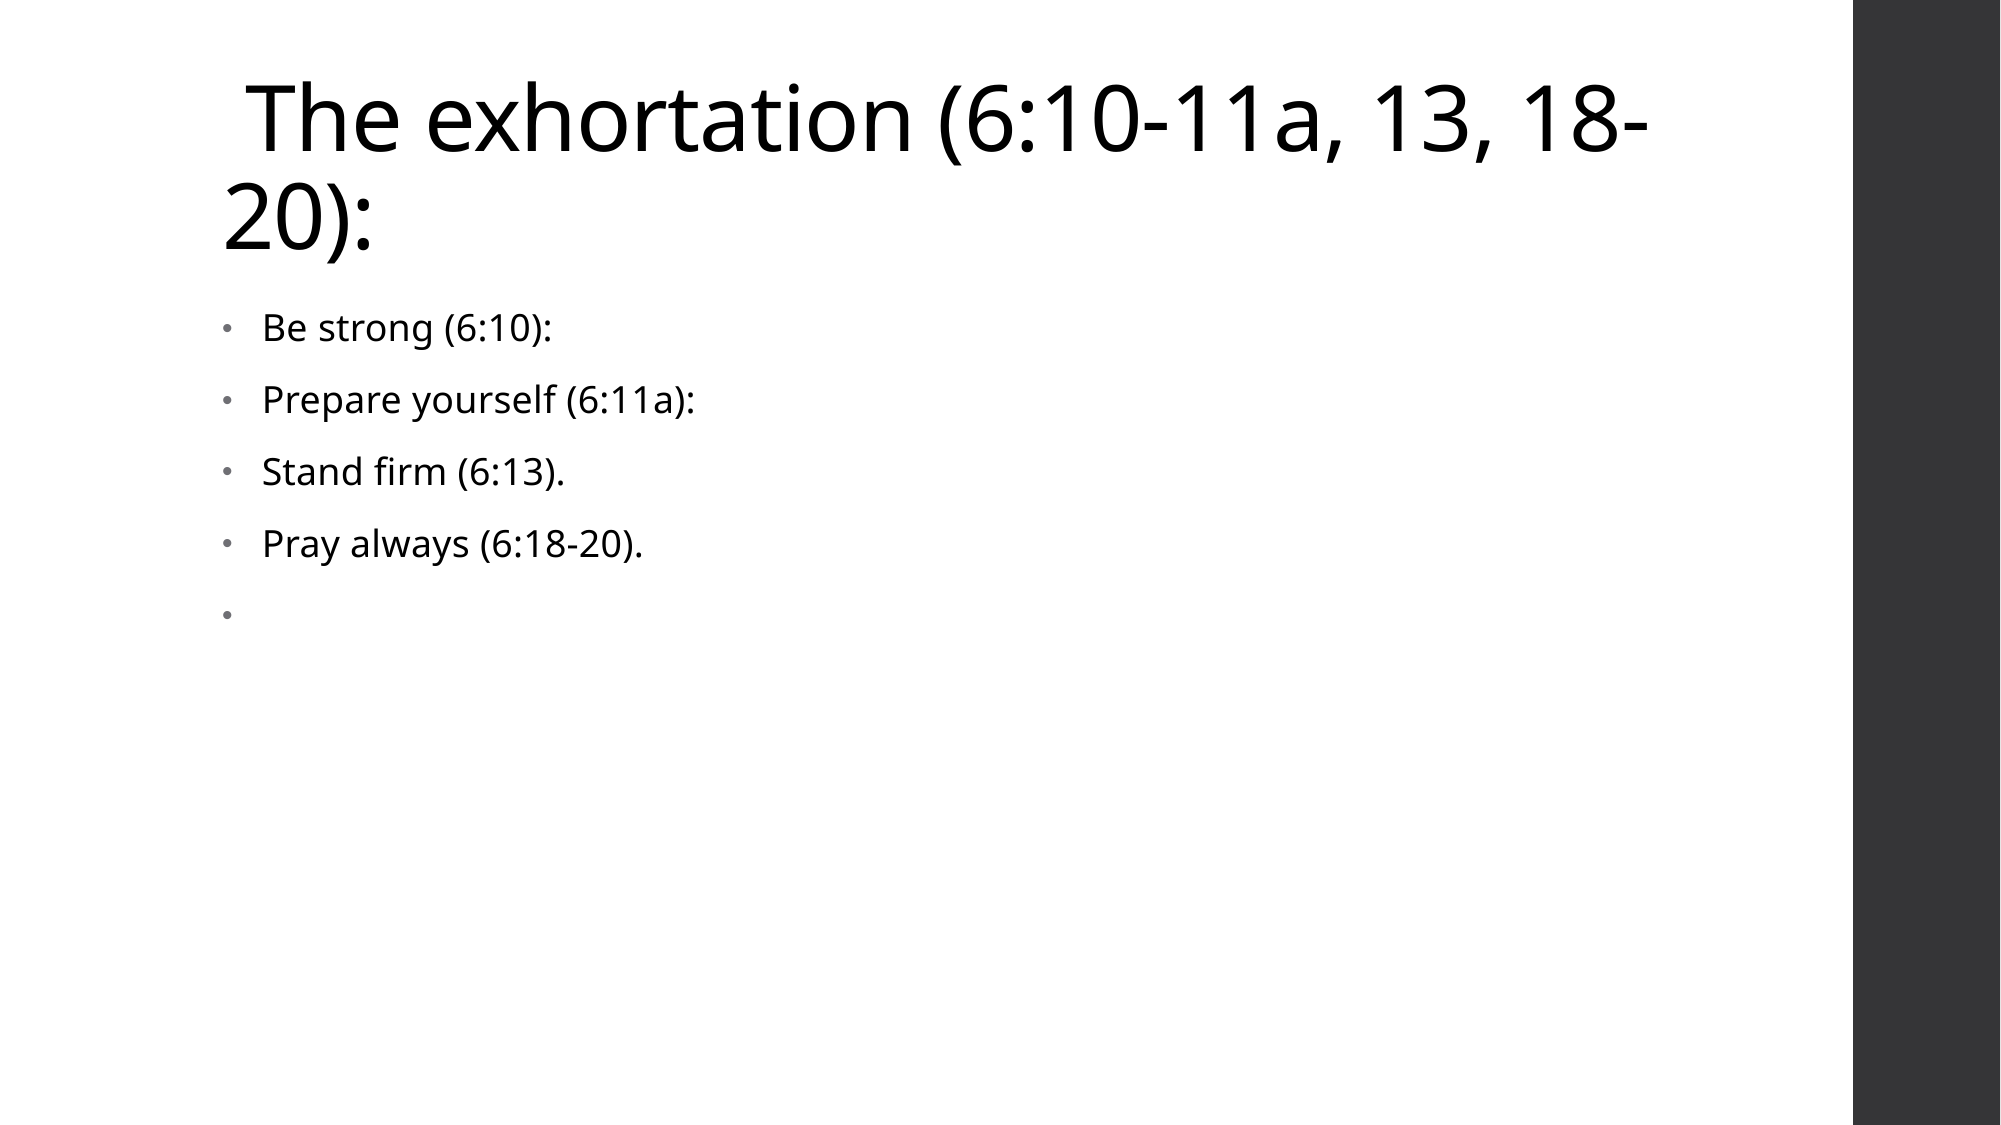

# The exhortation (6:10-11a, 13, 18-20):
 Be strong (6:10):
 Prepare yourself (6:11a):
 Stand firm (6:13).
 Pray always (6:18-20).